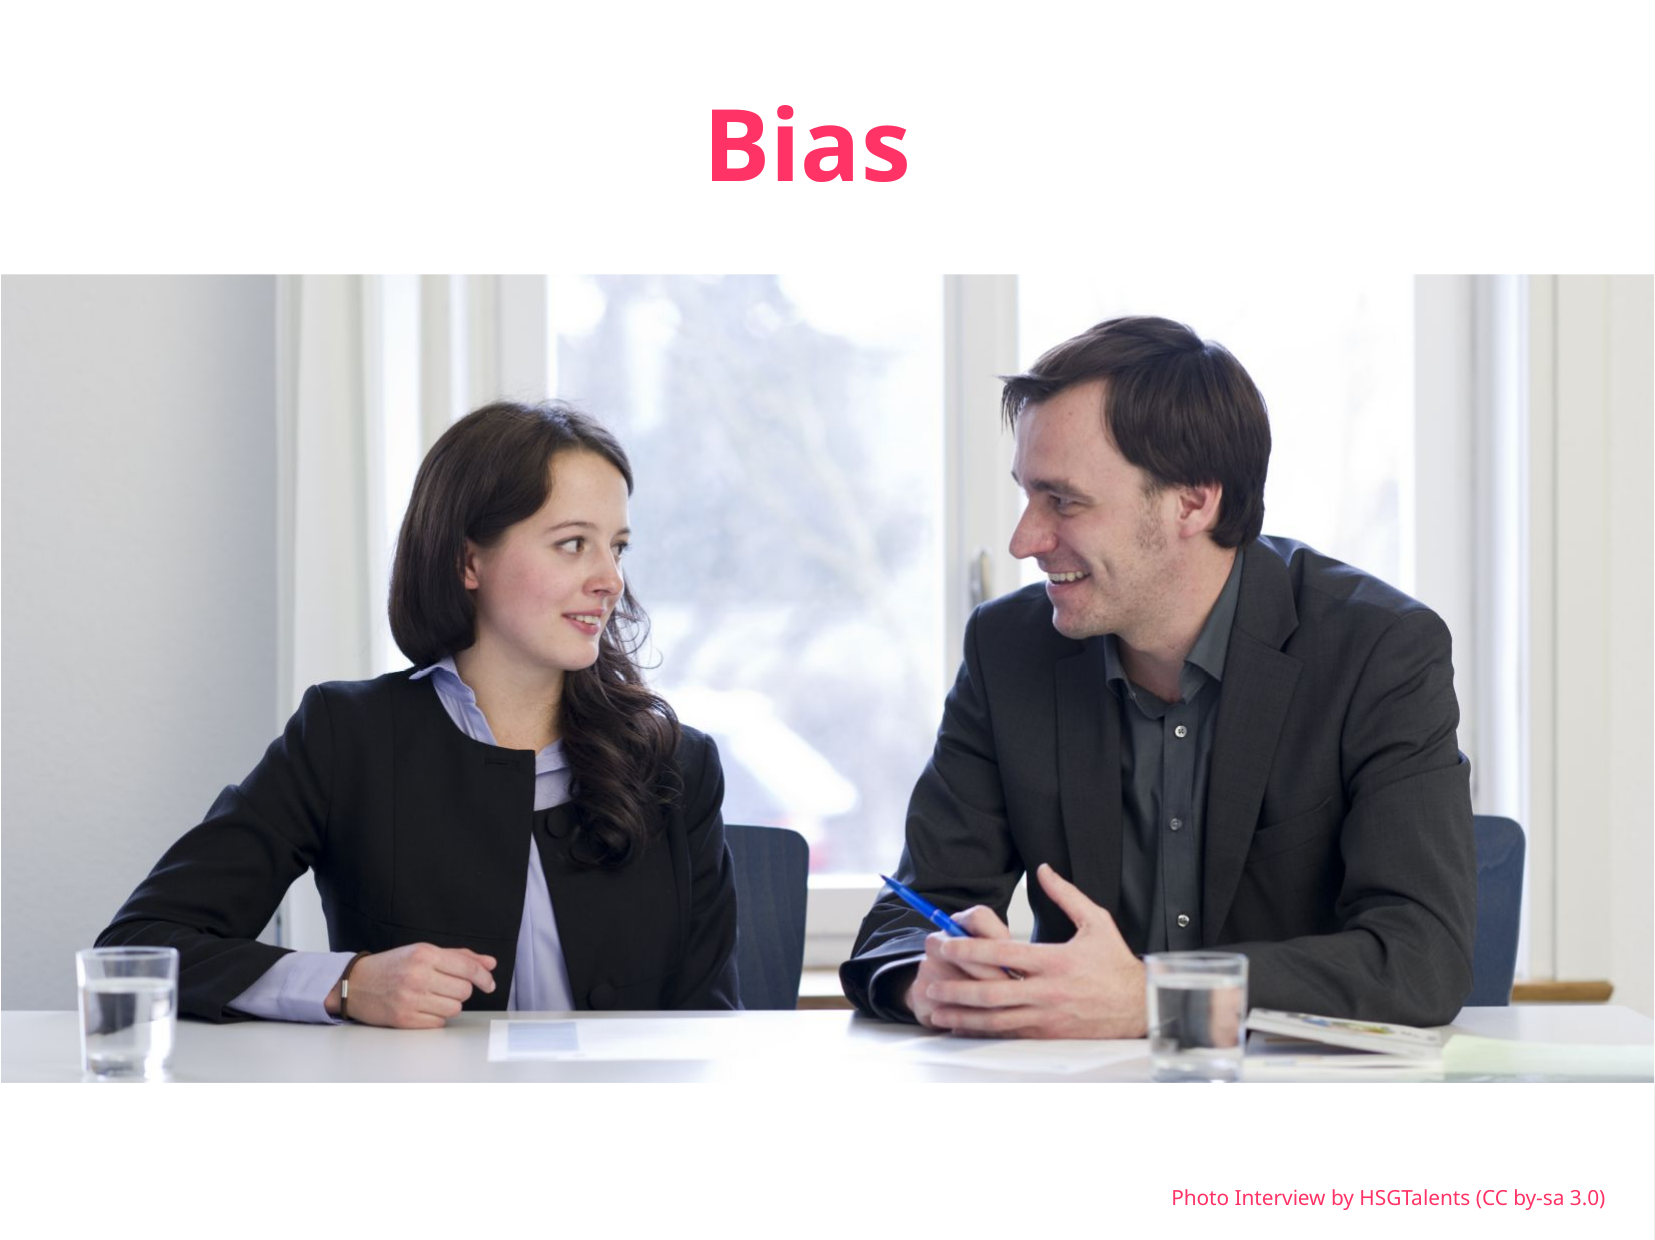

Bias
Photo Interview by HSGTalents (CC by-sa 3.0)